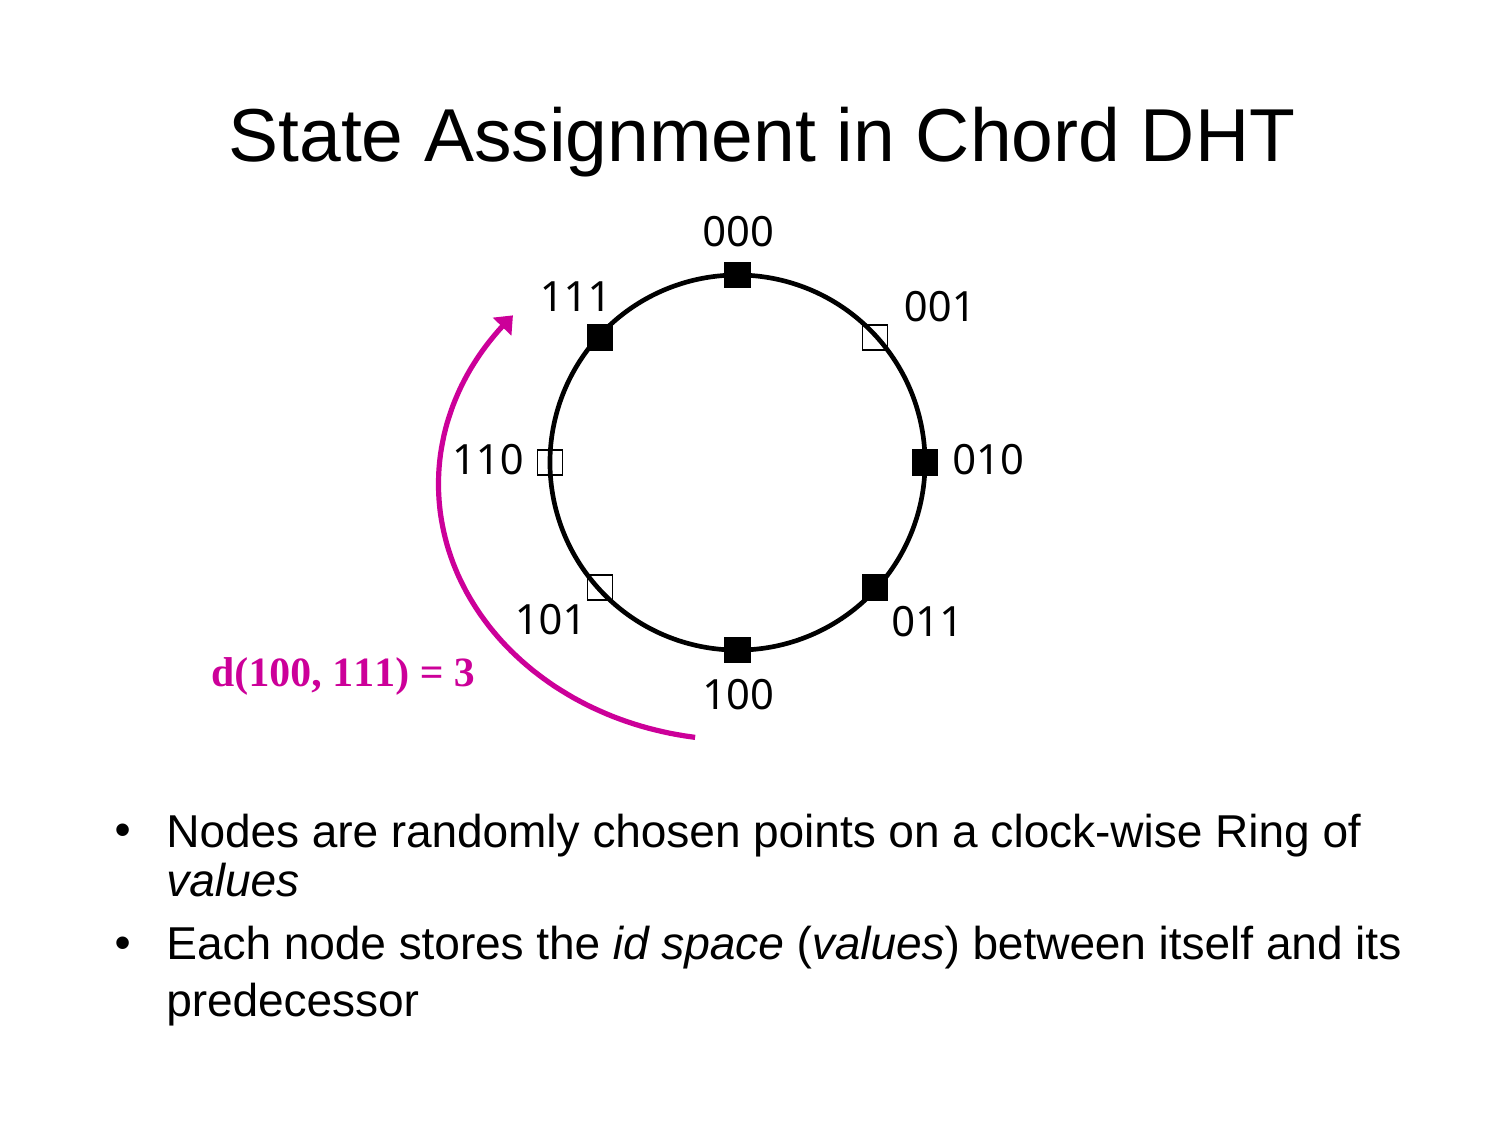

# State Assignment in Chord DHT
000
 d(100, 111) = 3
111
001
110
010
101
011
100
Nodes are randomly chosen points on a clock-wise Ring of values
Each node stores the id space (values) between itself and its predecessor